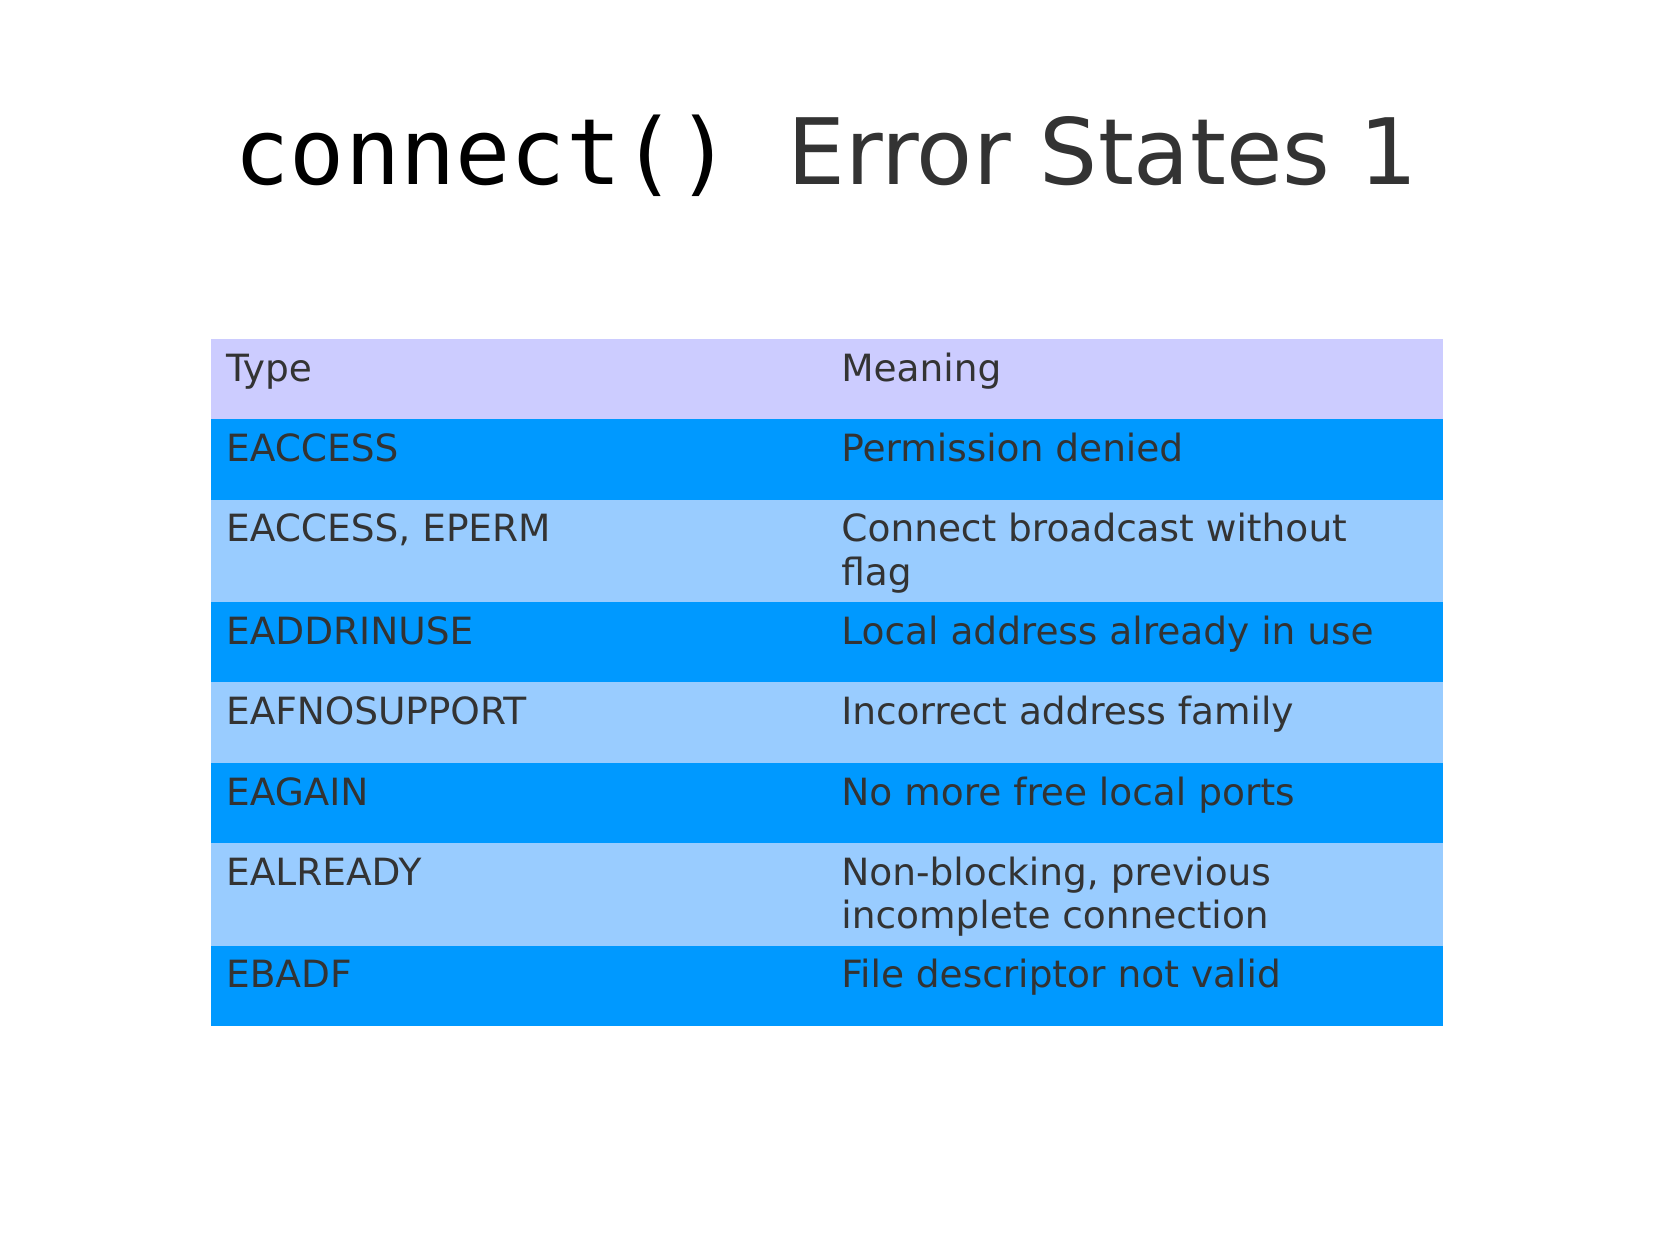

# connect() Error States 1
| Type | Meaning |
| --- | --- |
| EACCESS | Permission denied |
| EACCESS, EPERM | Connect broadcast without flag |
| EADDRINUSE | Local address already in use |
| EAFNOSUPPORT | Incorrect address family |
| EAGAIN | No more free local ports |
| EALREADY | Non-blocking, previous incomplete connection |
| EBADF | File descriptor not valid |